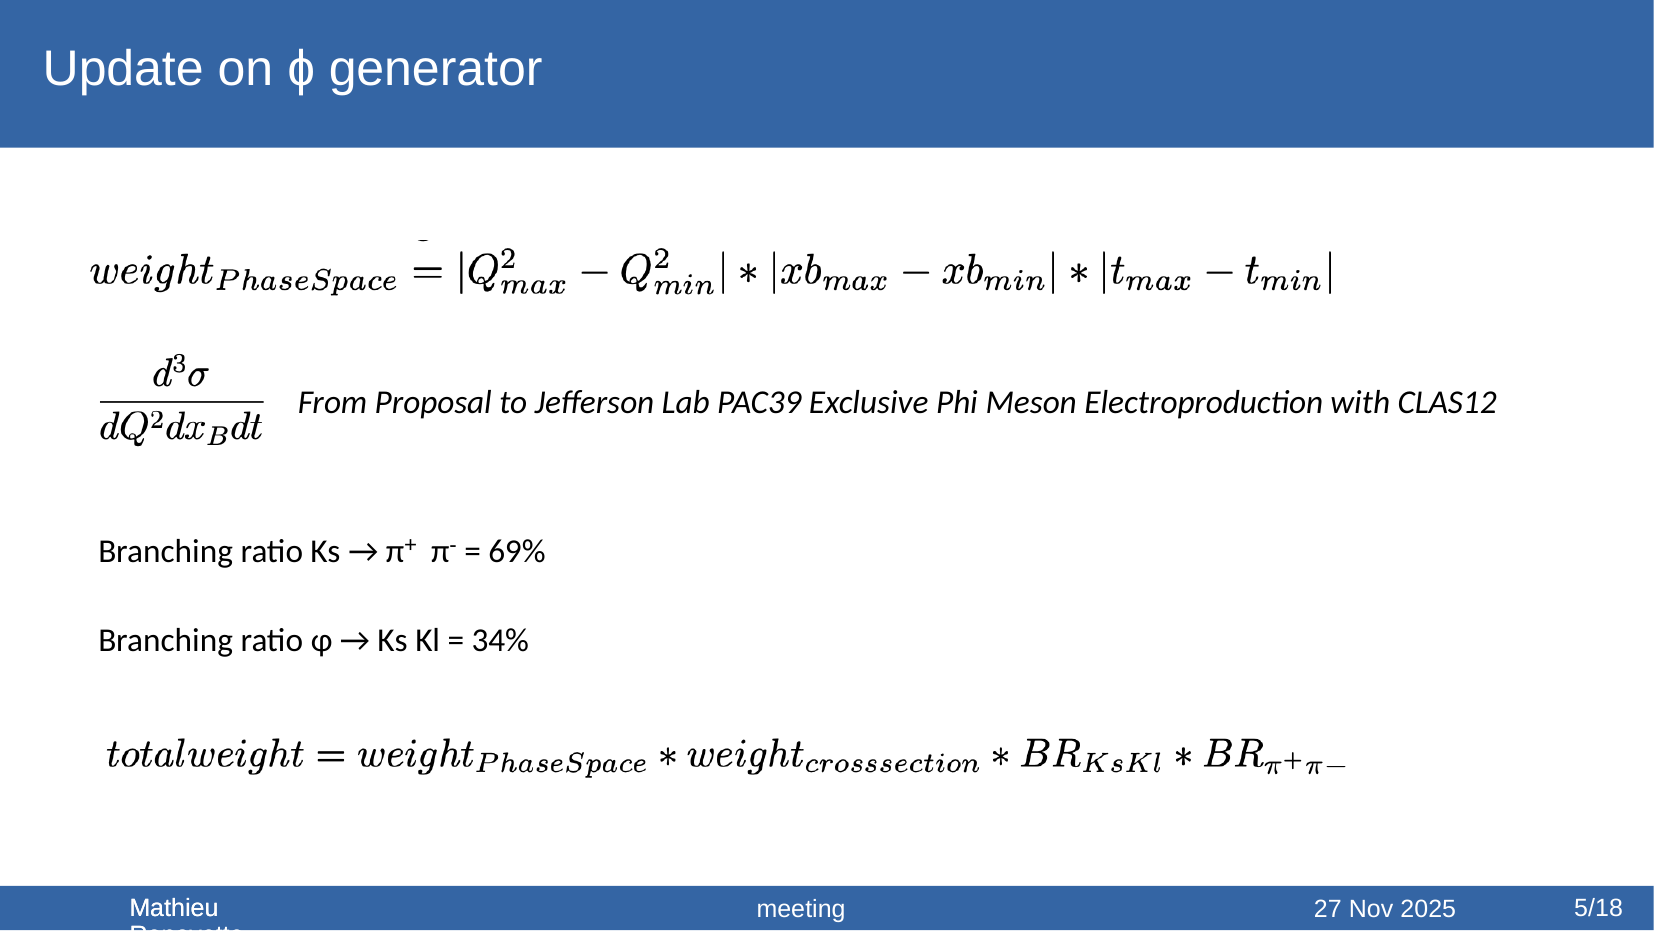

Update on ɸ generator
From Proposal to Jeﬀerson Lab PAC39 Exclusive Phi Meson Electroproduction with CLAS12
Branching ratio Ks → π+ π- = 69%
Branching ratio ɸ → Ks Kl = 34%
Mathieu Ronayette
5/18
Mathieu Ronayette
 meeting
27 Nov 2025